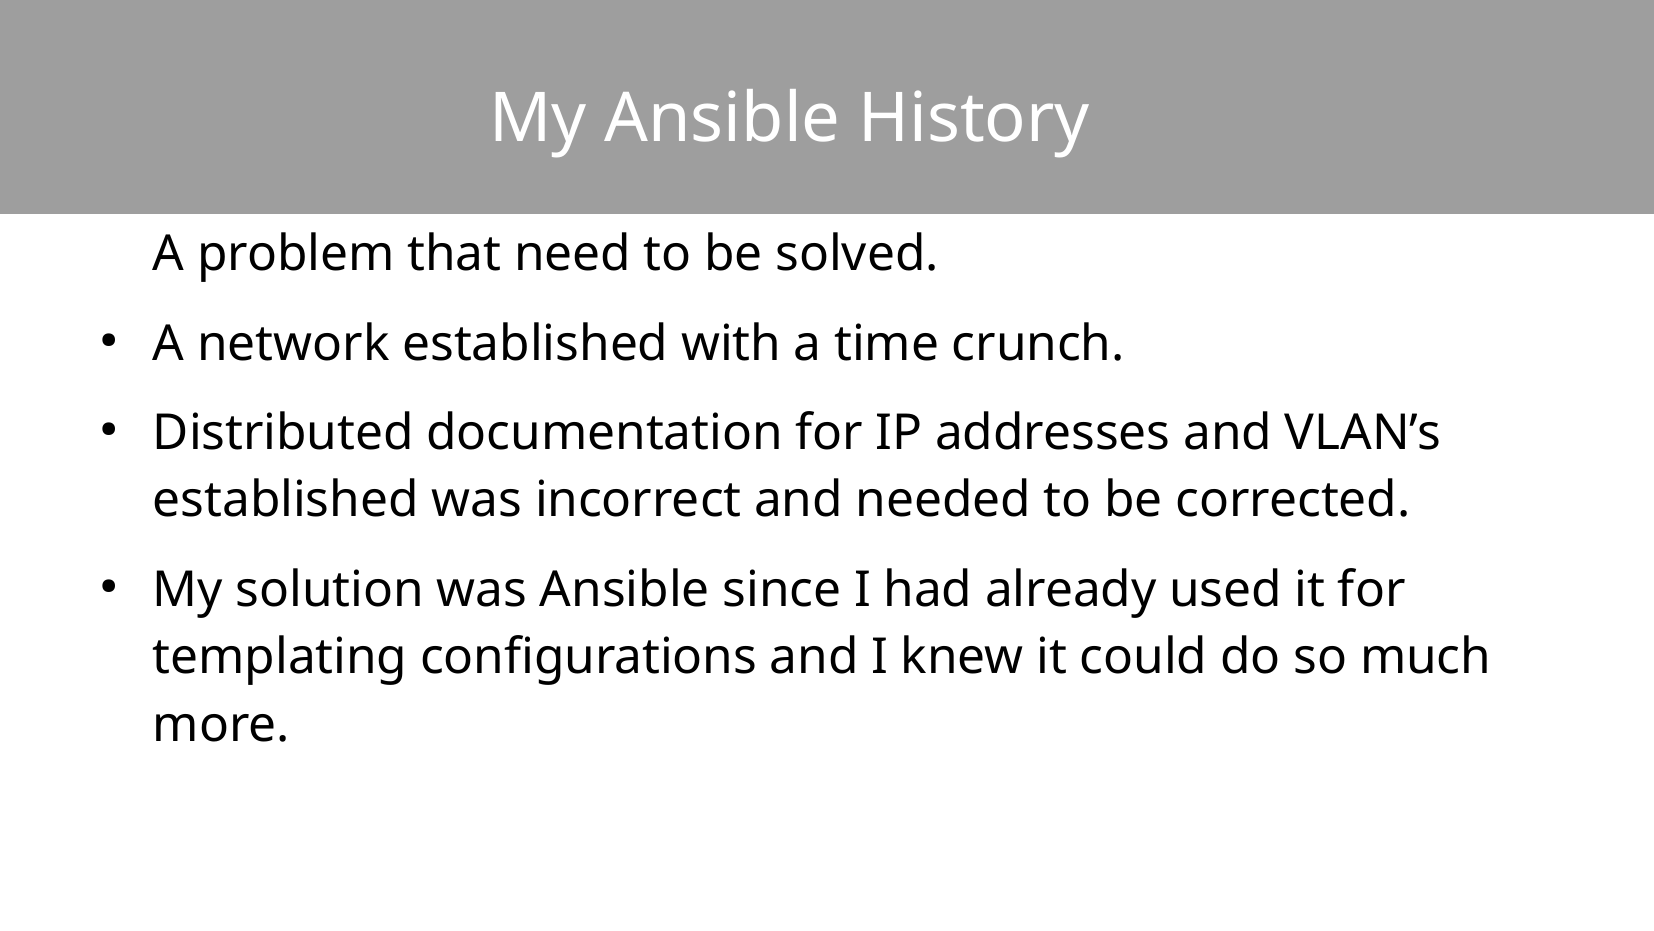

# My Ansible History
A problem that need to be solved.
A network established with a time crunch.
Distributed documentation for IP addresses and VLAN’s established was incorrect and needed to be corrected.
My solution was Ansible since I had already used it for templating configurations and I knew it could do so much more.